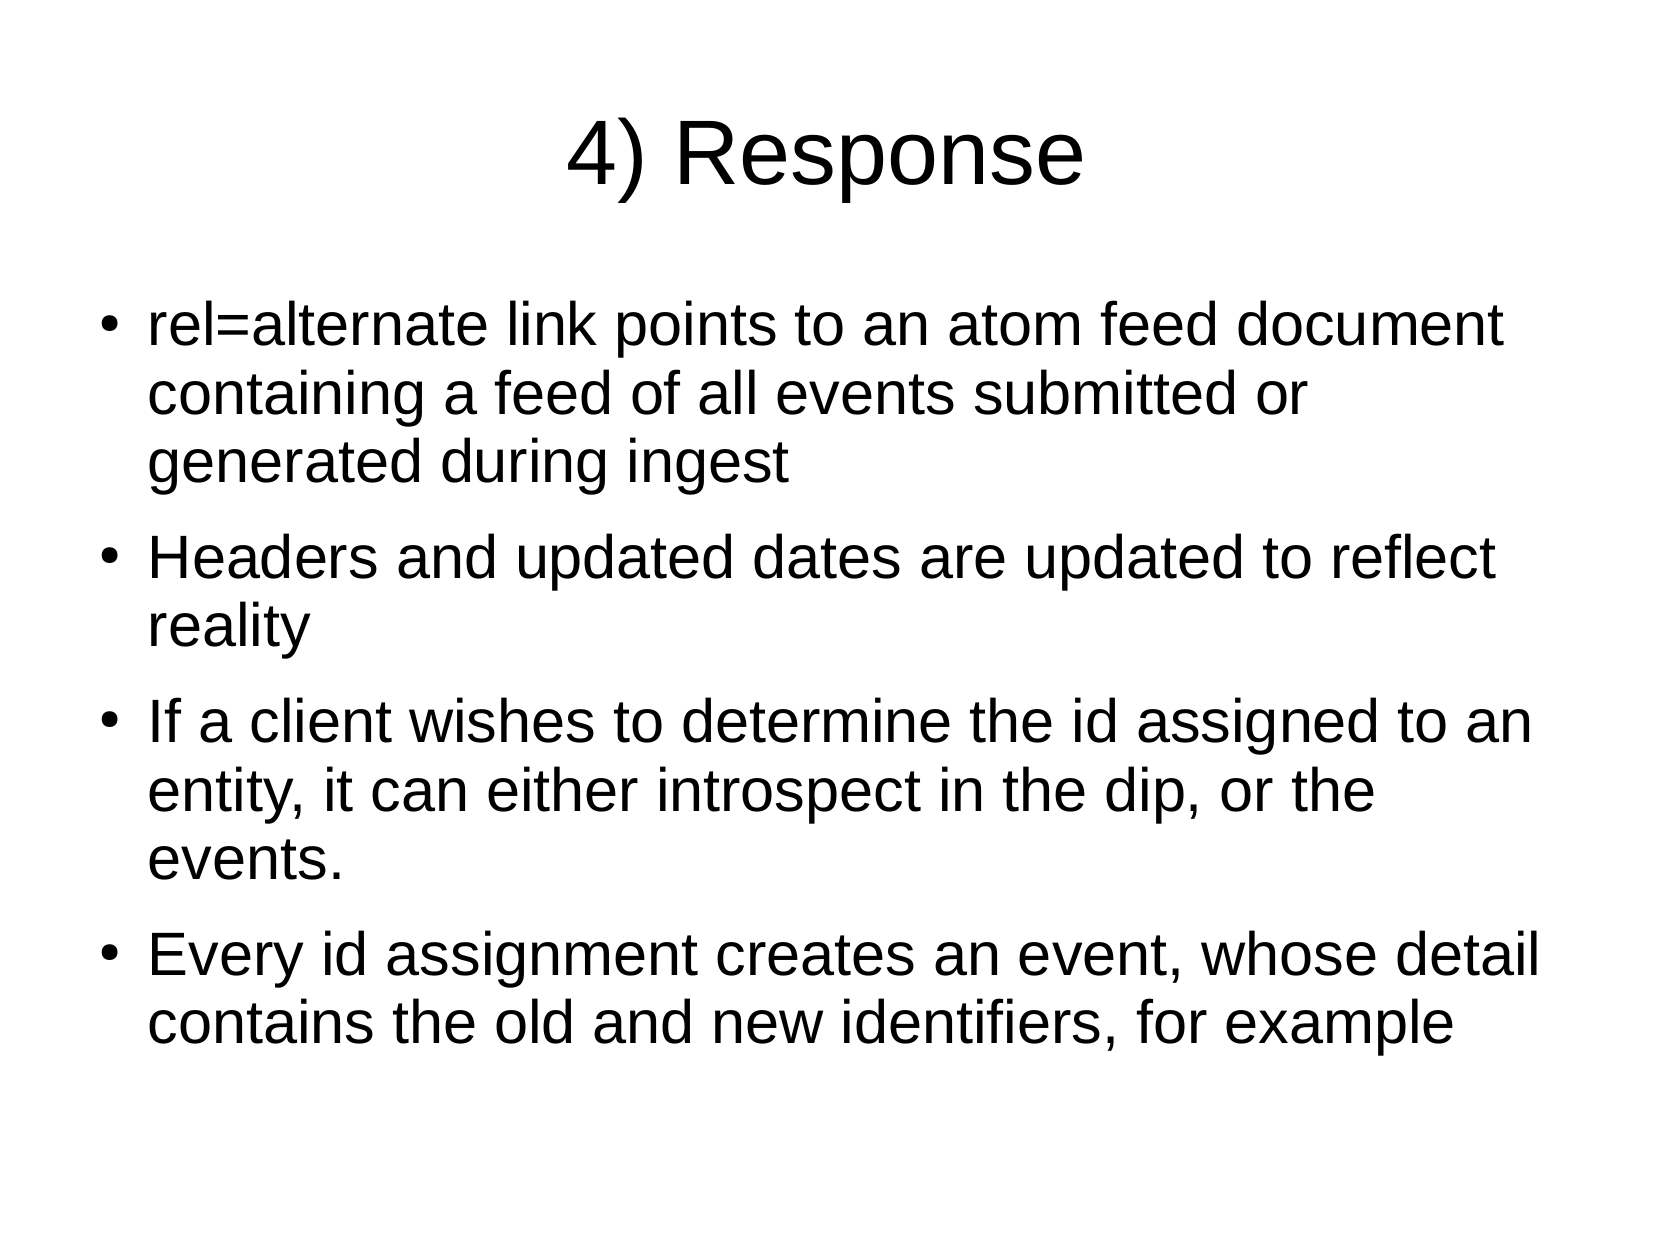

# 4) Response
rel=alternate link points to an atom feed document containing a feed of all events submitted or generated during ingest
Headers and updated dates are updated to reflect reality
If a client wishes to determine the id assigned to an entity, it can either introspect in the dip, or the events.
Every id assignment creates an event, whose detail contains the old and new identifiers, for example